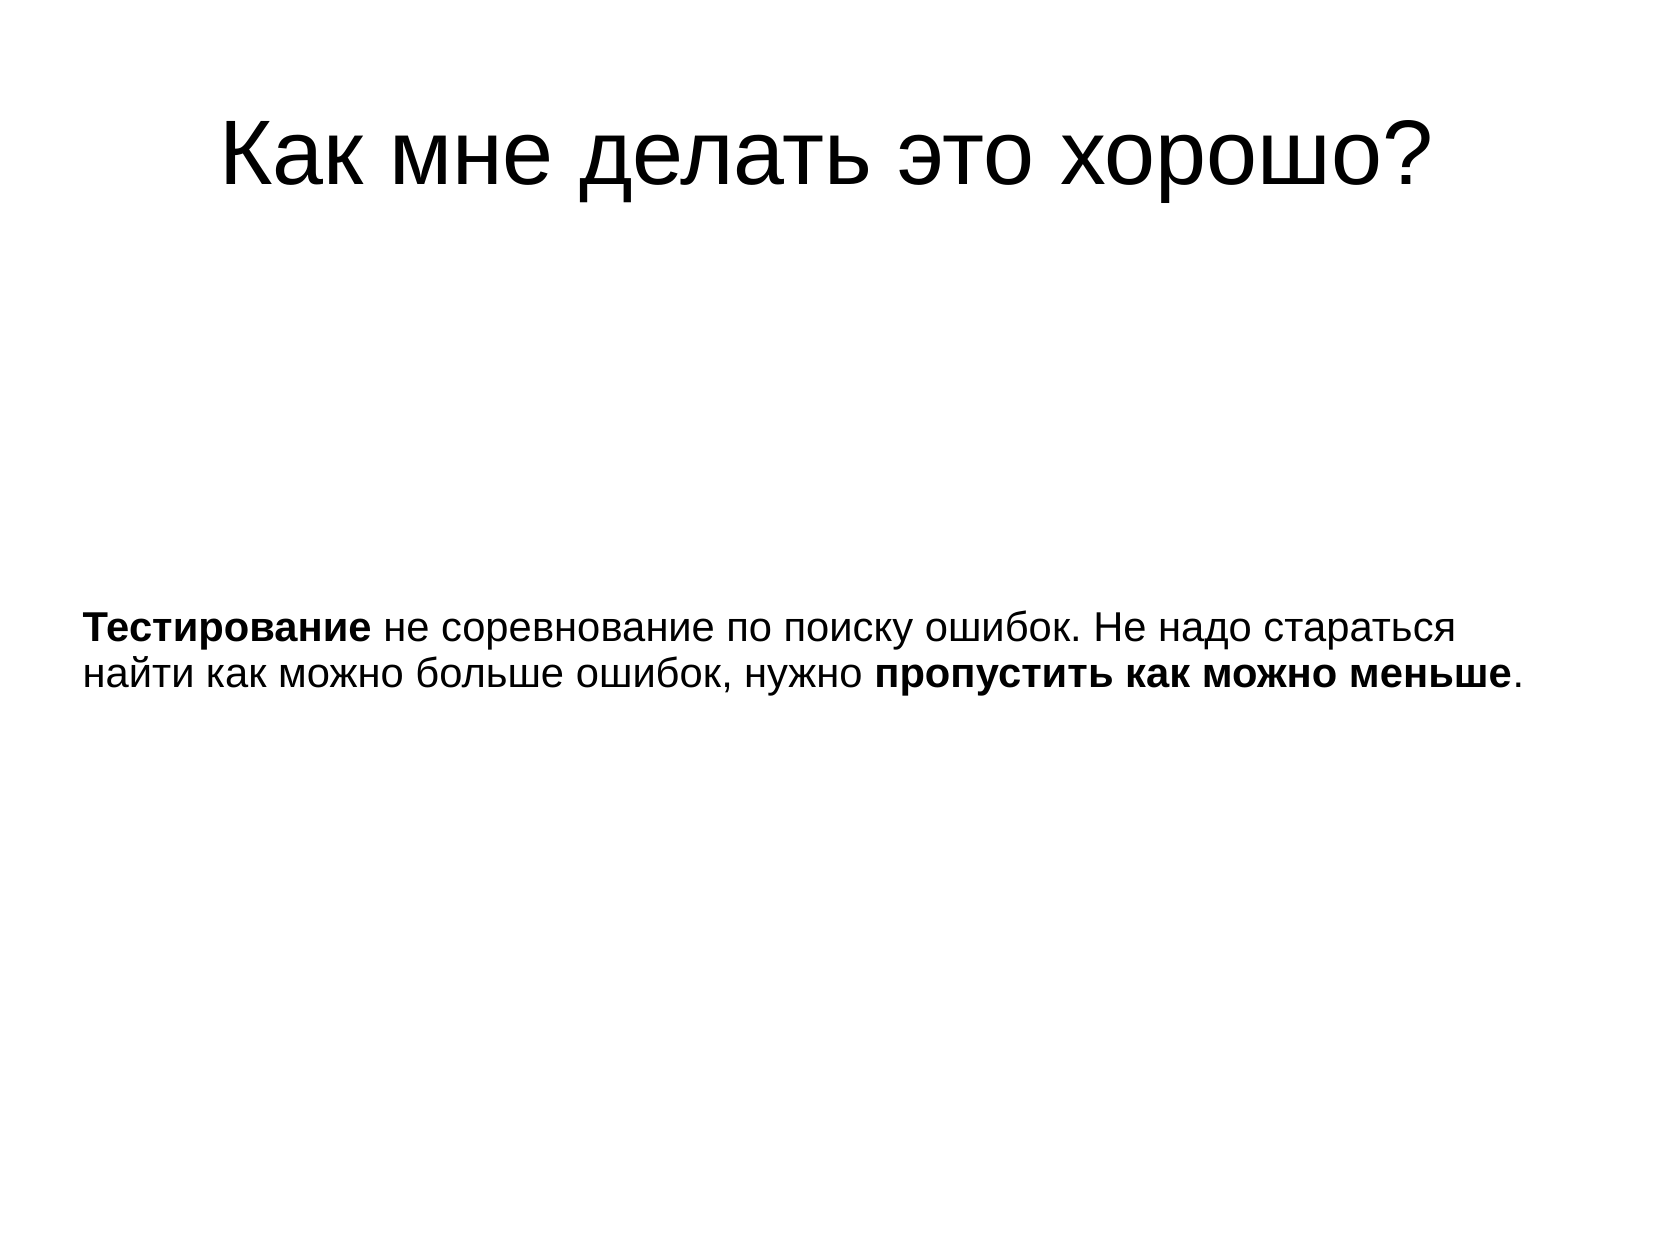

# Как мне делать это хорошо?
Тестирование не соревнование по поиску ошибок. Не надо стараться найти как можно больше ошибок, нужно пропустить как можно меньше.